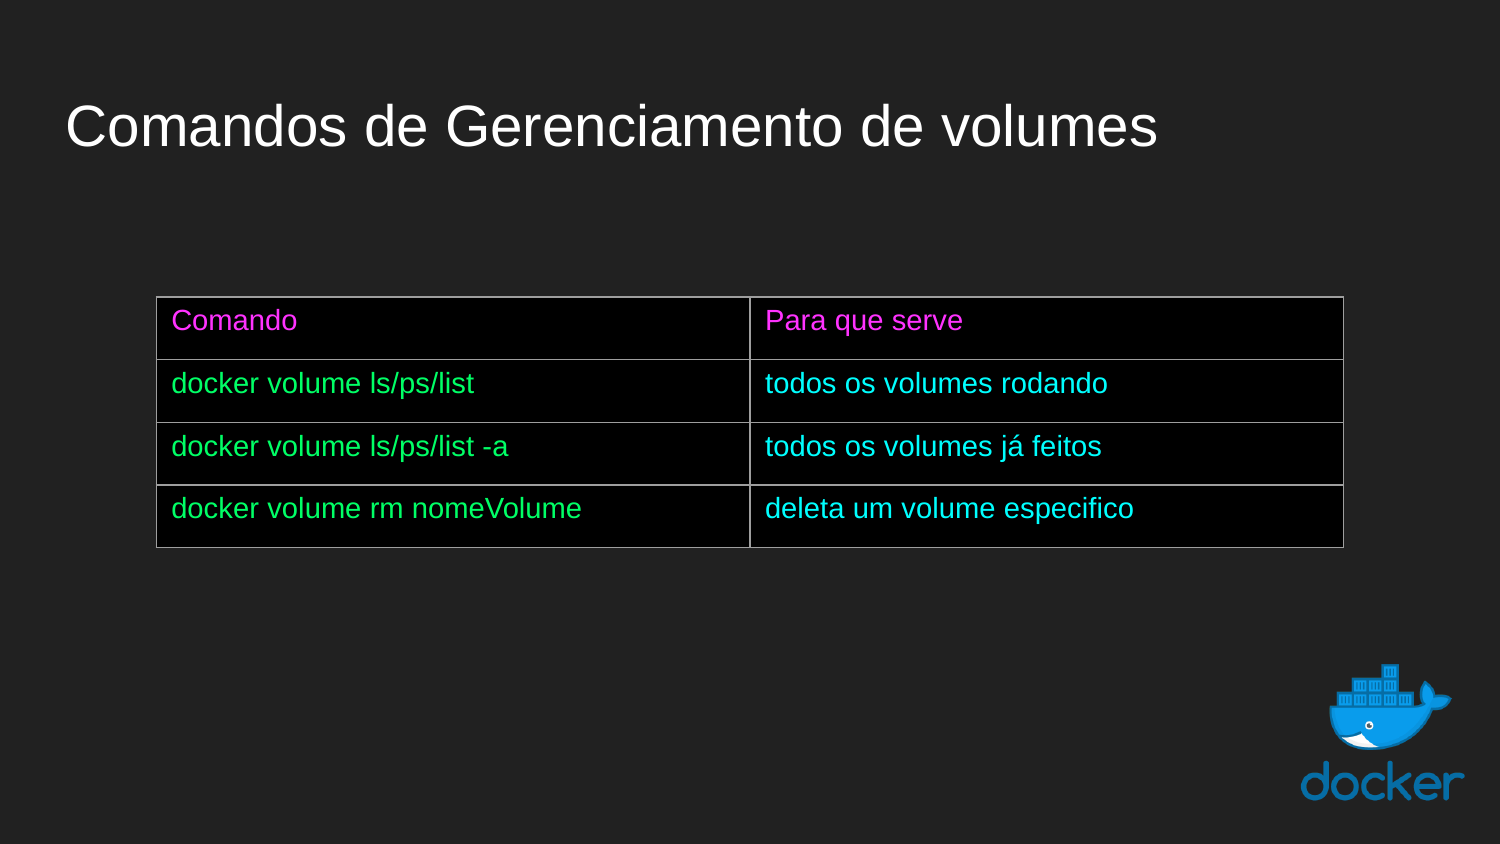

Comandos de Gerenciamento de volumes
| Comando | Para que serve |
| --- | --- |
| docker volume ls/ps/list | todos os volumes rodando |
| docker volume ls/ps/list -a | todos os volumes já feitos |
| docker volume rm nomeVolume | deleta um volume especifico |